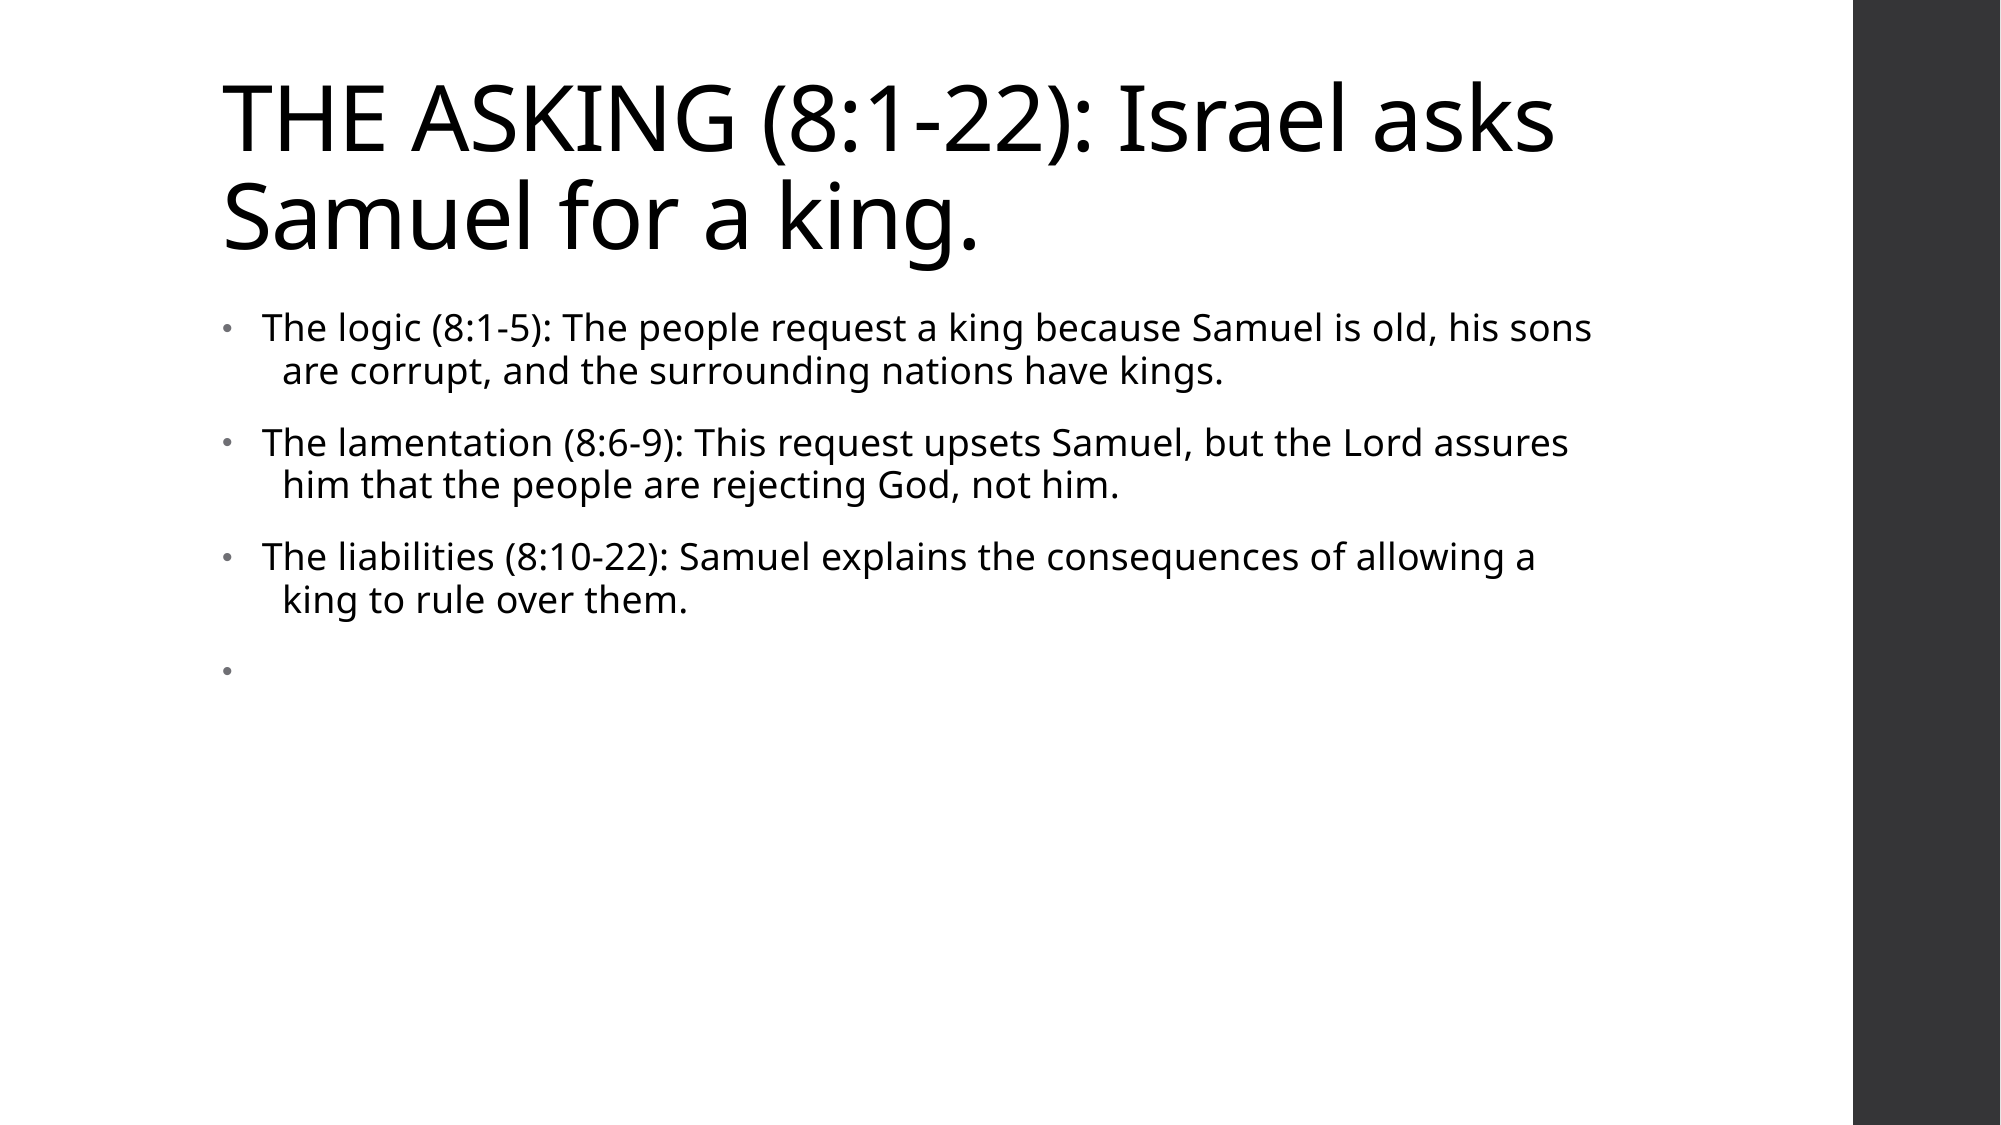

# THE ASKING (8:1-22): Israel asks Samuel for a king.
 The logic (8:1-5): The people request a king because Samuel is old, his sons are corrupt, and the surrounding nations have kings.
 The lamentation (8:6-9): This request upsets Samuel, but the Lord assures him that the people are rejecting God, not him.
 The liabilities (8:10-22): Samuel explains the consequences of allowing a king to rule over them.